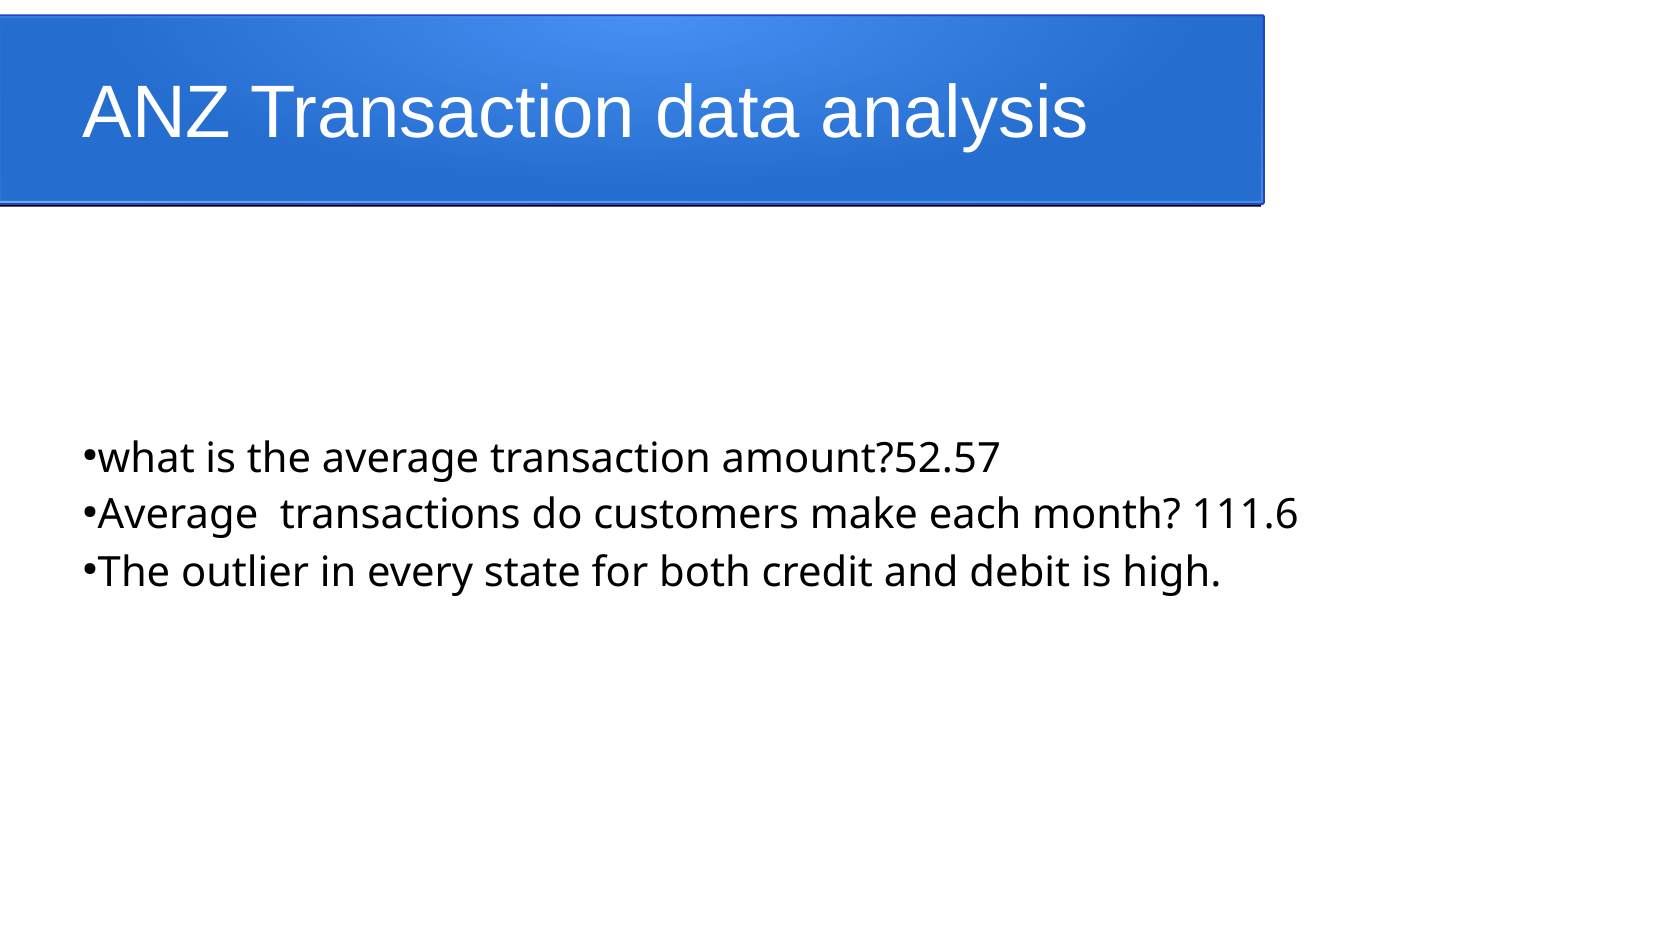

# ANZ Transaction data analysis
what is the average transaction amount?52.57
Average transactions do customers make each month? 111.6
The outlier in every state for both credit and debit is high.